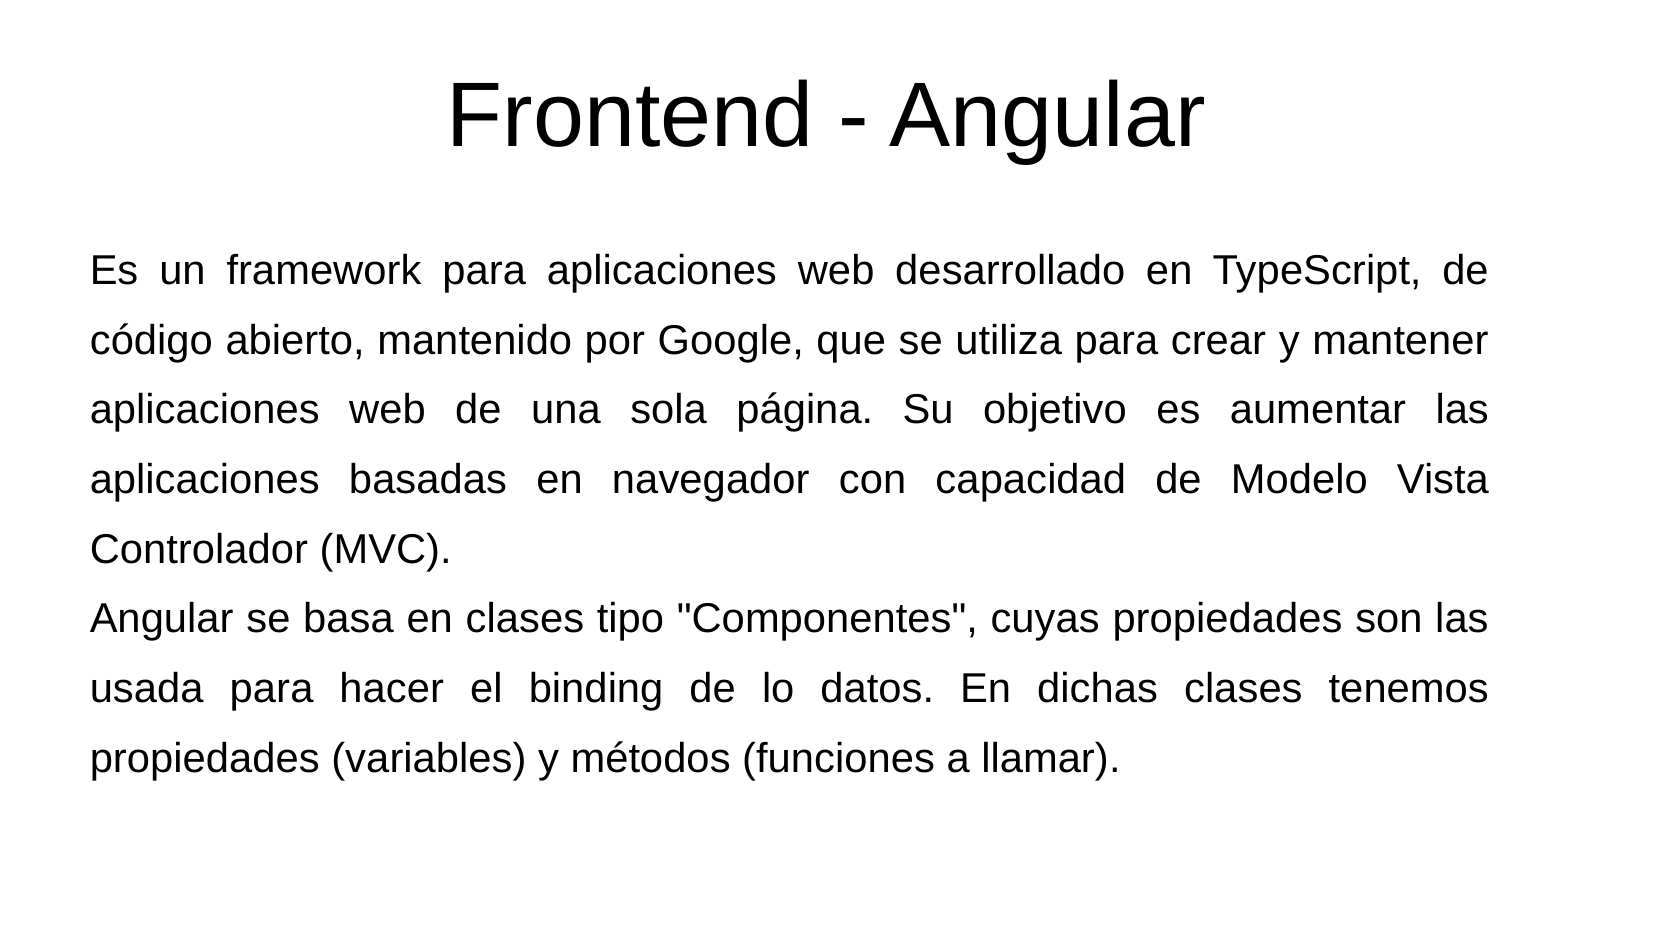

# Frontend - Angular
Es un framework para aplicaciones web desarrollado en TypeScript, de código abierto, mantenido por Google, que se utiliza para crear y mantener aplicaciones web de una sola página. Su objetivo es aumentar las aplicaciones basadas en navegador con capacidad de Modelo Vista Controlador (MVC).
Angular se basa en clases tipo "Componentes", cuyas propiedades son las usada para hacer el binding de lo datos. En dichas clases tenemos propiedades (variables) y métodos (funciones a llamar).